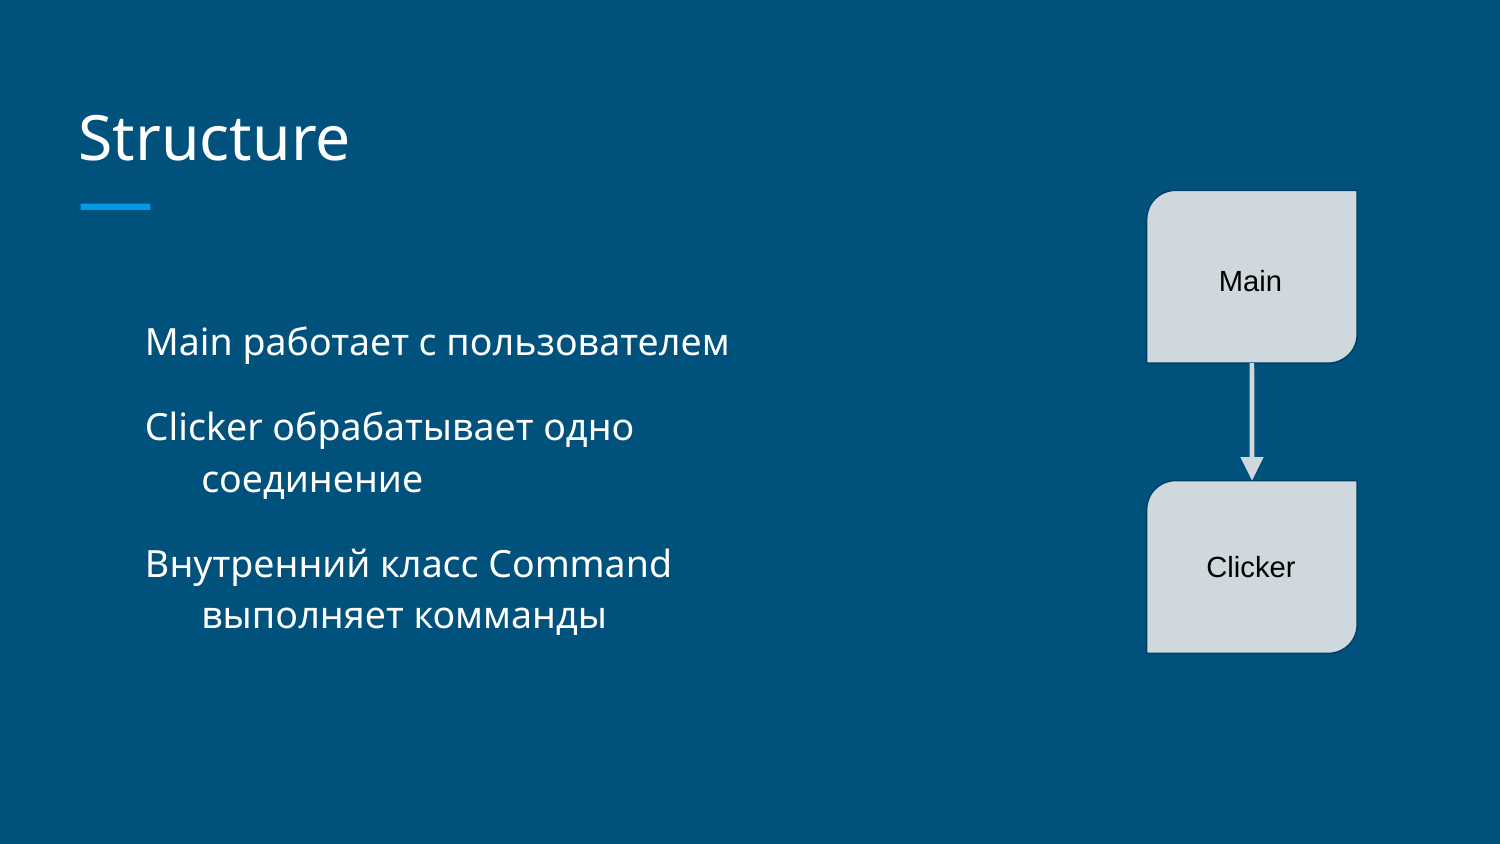

# Structure
Main
Main работает с пользователем
Clicker обрабатывает одно соединение
Внутренний класс Command выполняет комманды
Clicker